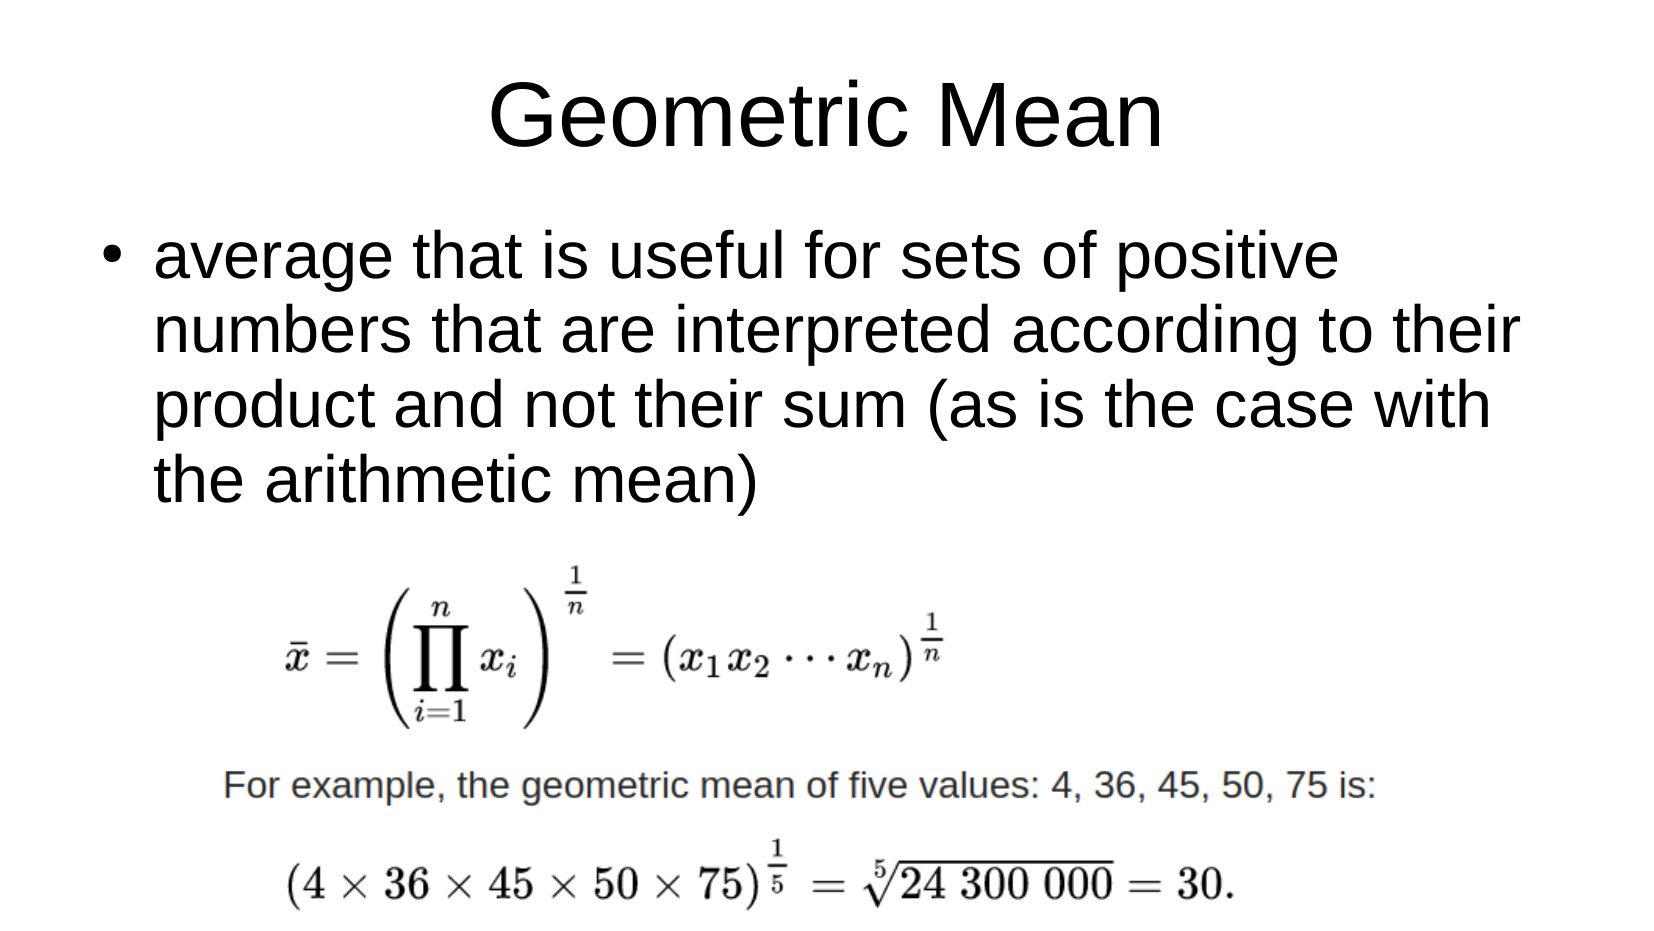

# Geometric Mean
average that is useful for sets of positive numbers that are interpreted according to their product and not their sum (as is the case with the arithmetic mean)